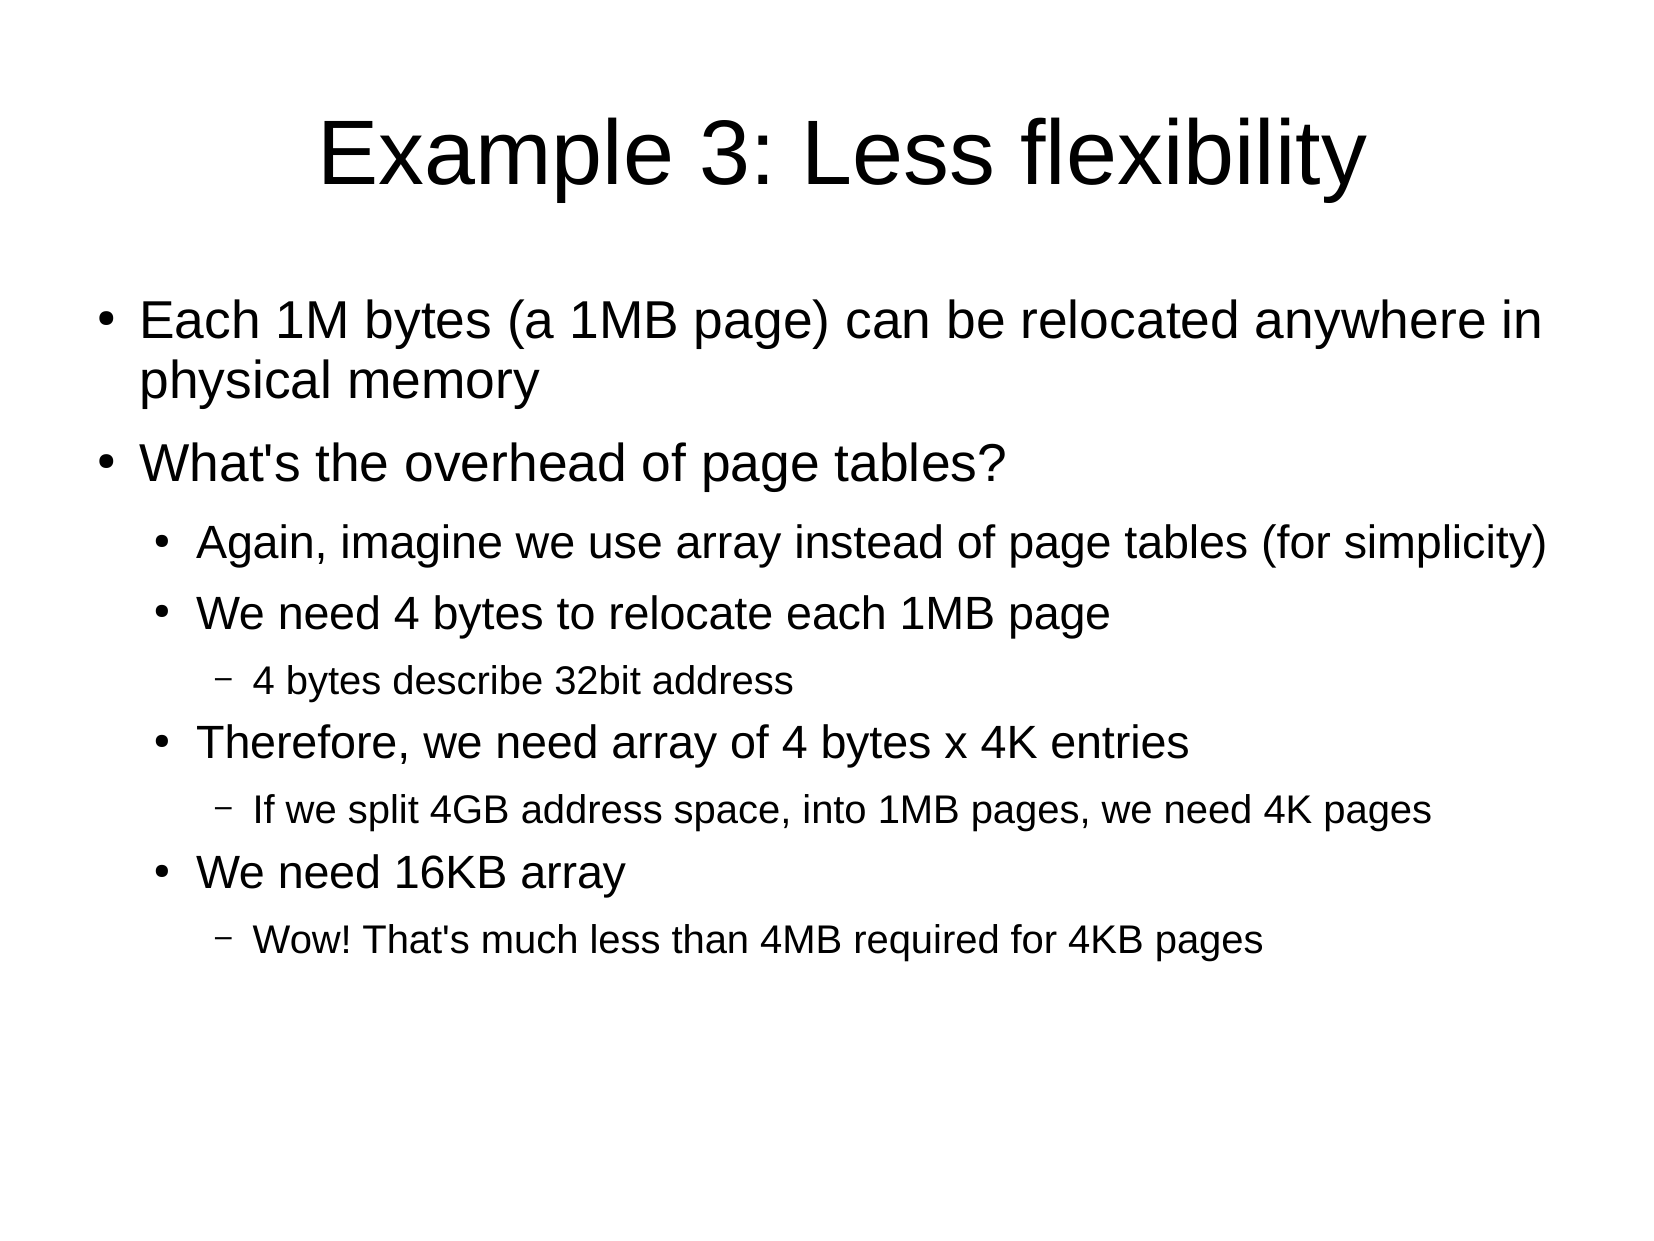

# Example 3: Less flexibility
Each 1M bytes (a 1MB page) can be relocated anywhere in physical memory
What's the overhead of page tables?
Again, imagine we use array instead of page tables (for simplicity)
We need 4 bytes to relocate each 1MB page
4 bytes describe 32bit address
Therefore, we need array of 4 bytes x 4K entries
If we split 4GB address space, into 1MB pages, we need 4K pages
We need 16KB array
Wow! That's much less than 4MB required for 4KB pages